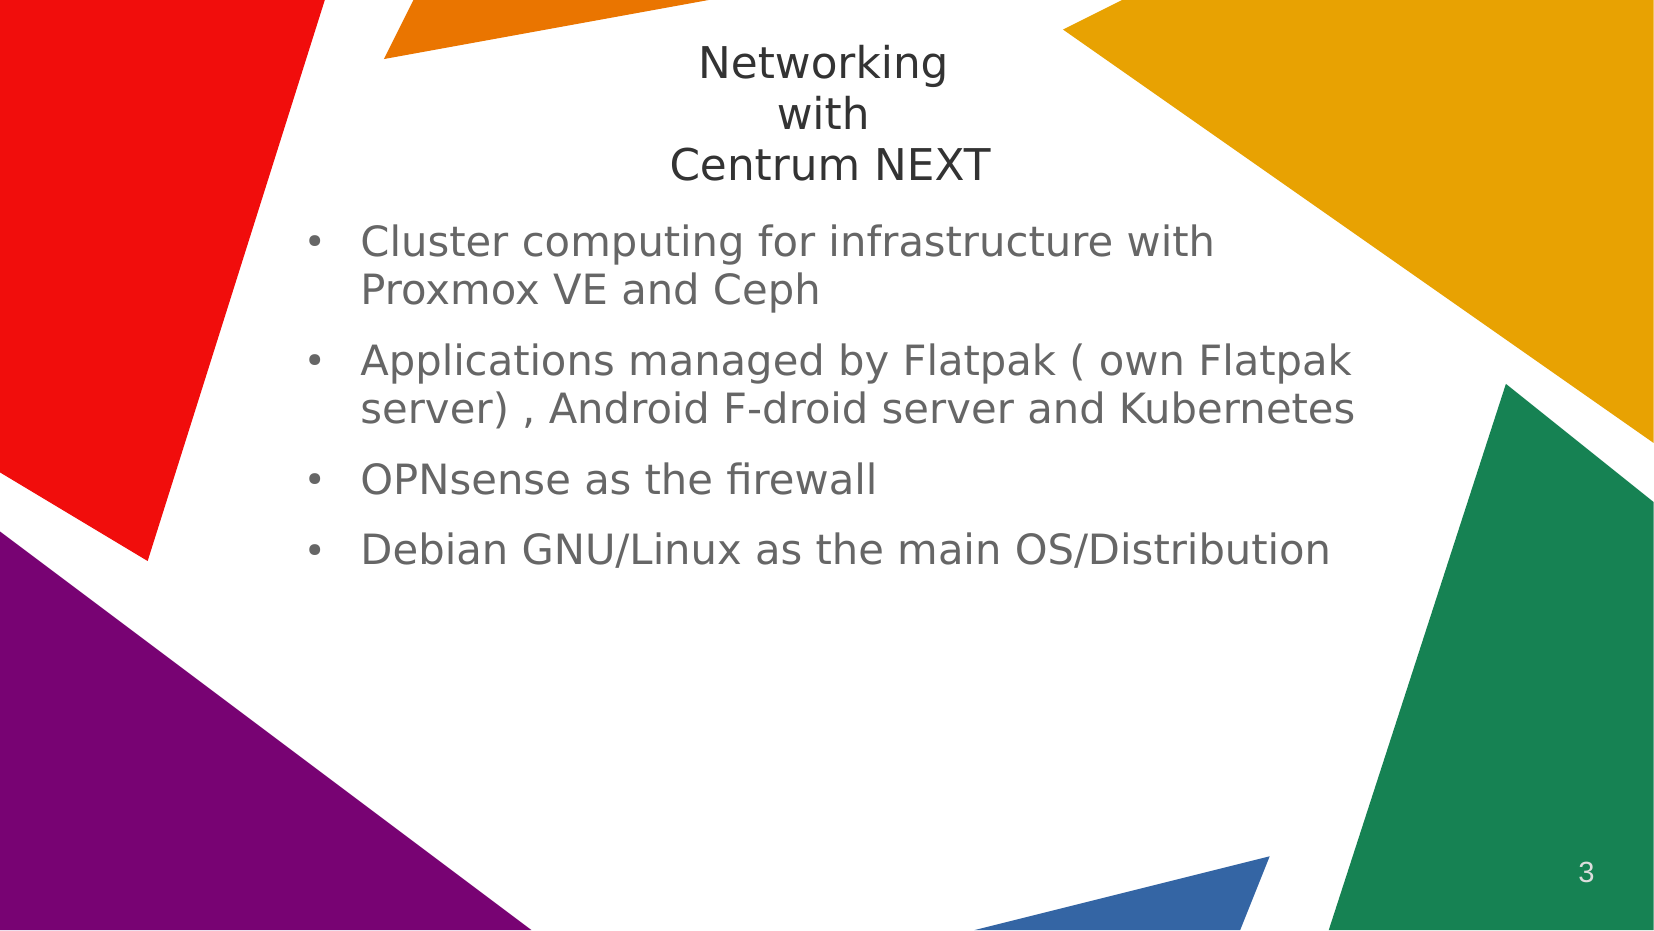

# Networking with Centrum NEXT
Cluster computing for infrastructure with Proxmox VE and Ceph
Applications managed by Flatpak ( own Flatpak server) , Android F-droid server and Kubernetes
OPNsense as the firewall
Debian GNU/Linux as the main OS/Distribution
3